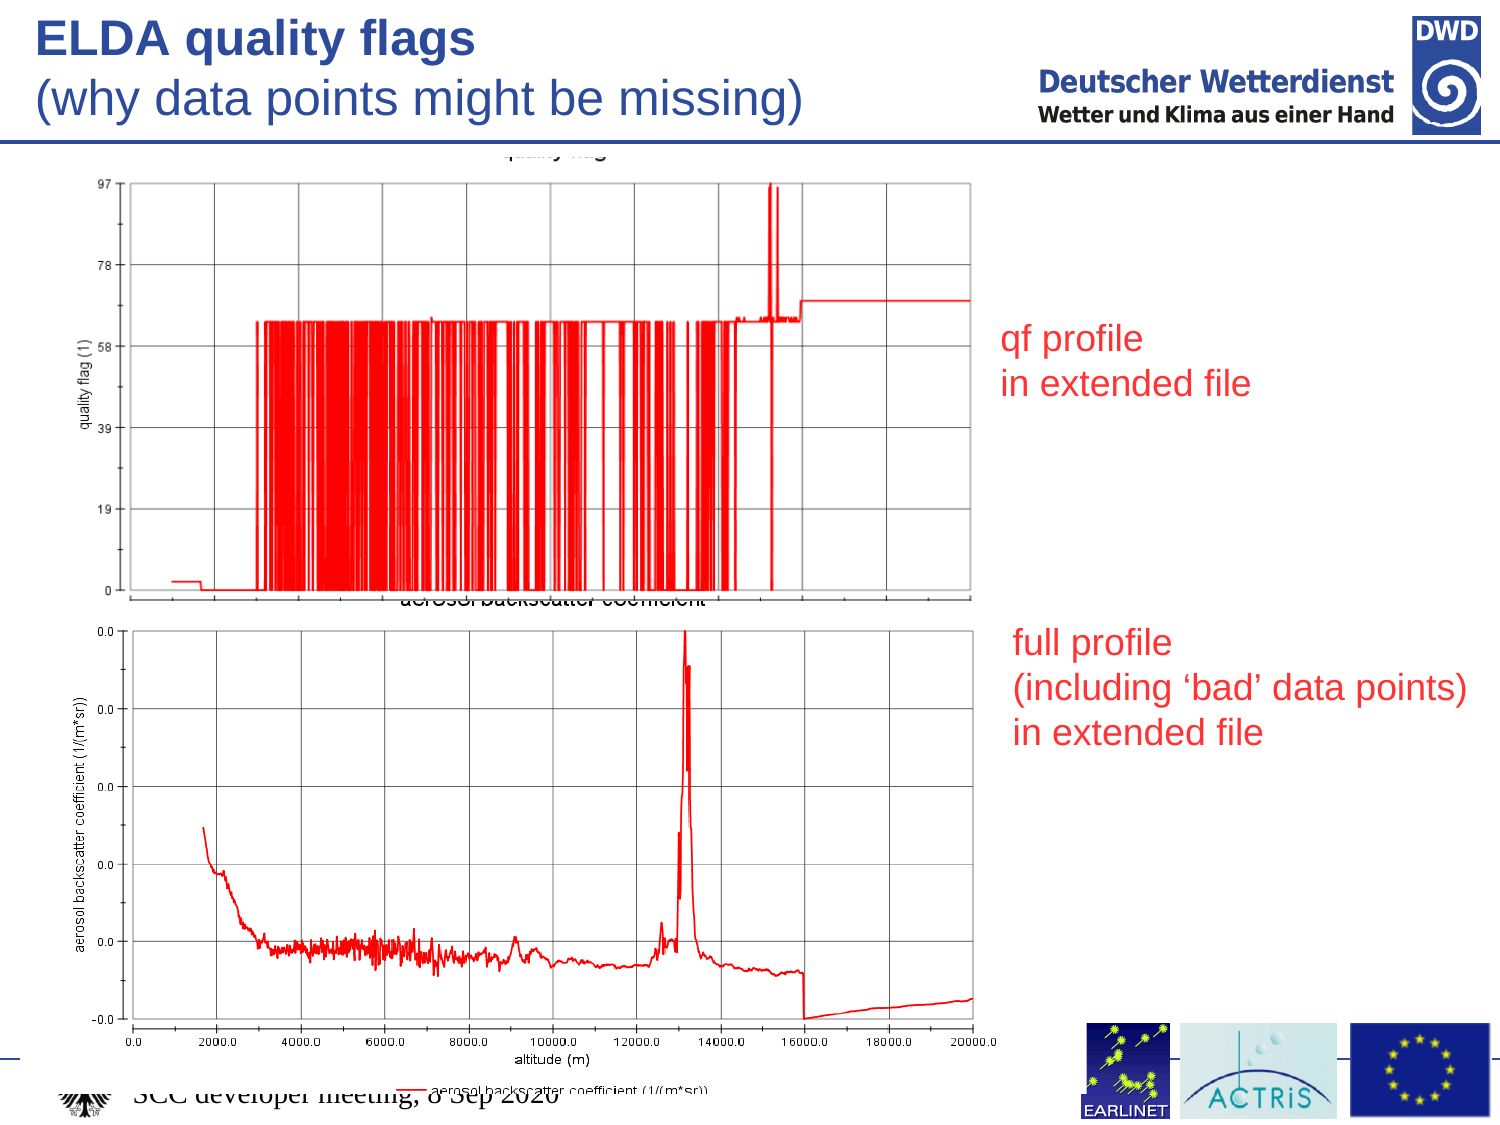

ELDA quality flags
(why data points might be missing)
qf profile
in extended file
full profile
(including ‘bad’ data points)
in extended file